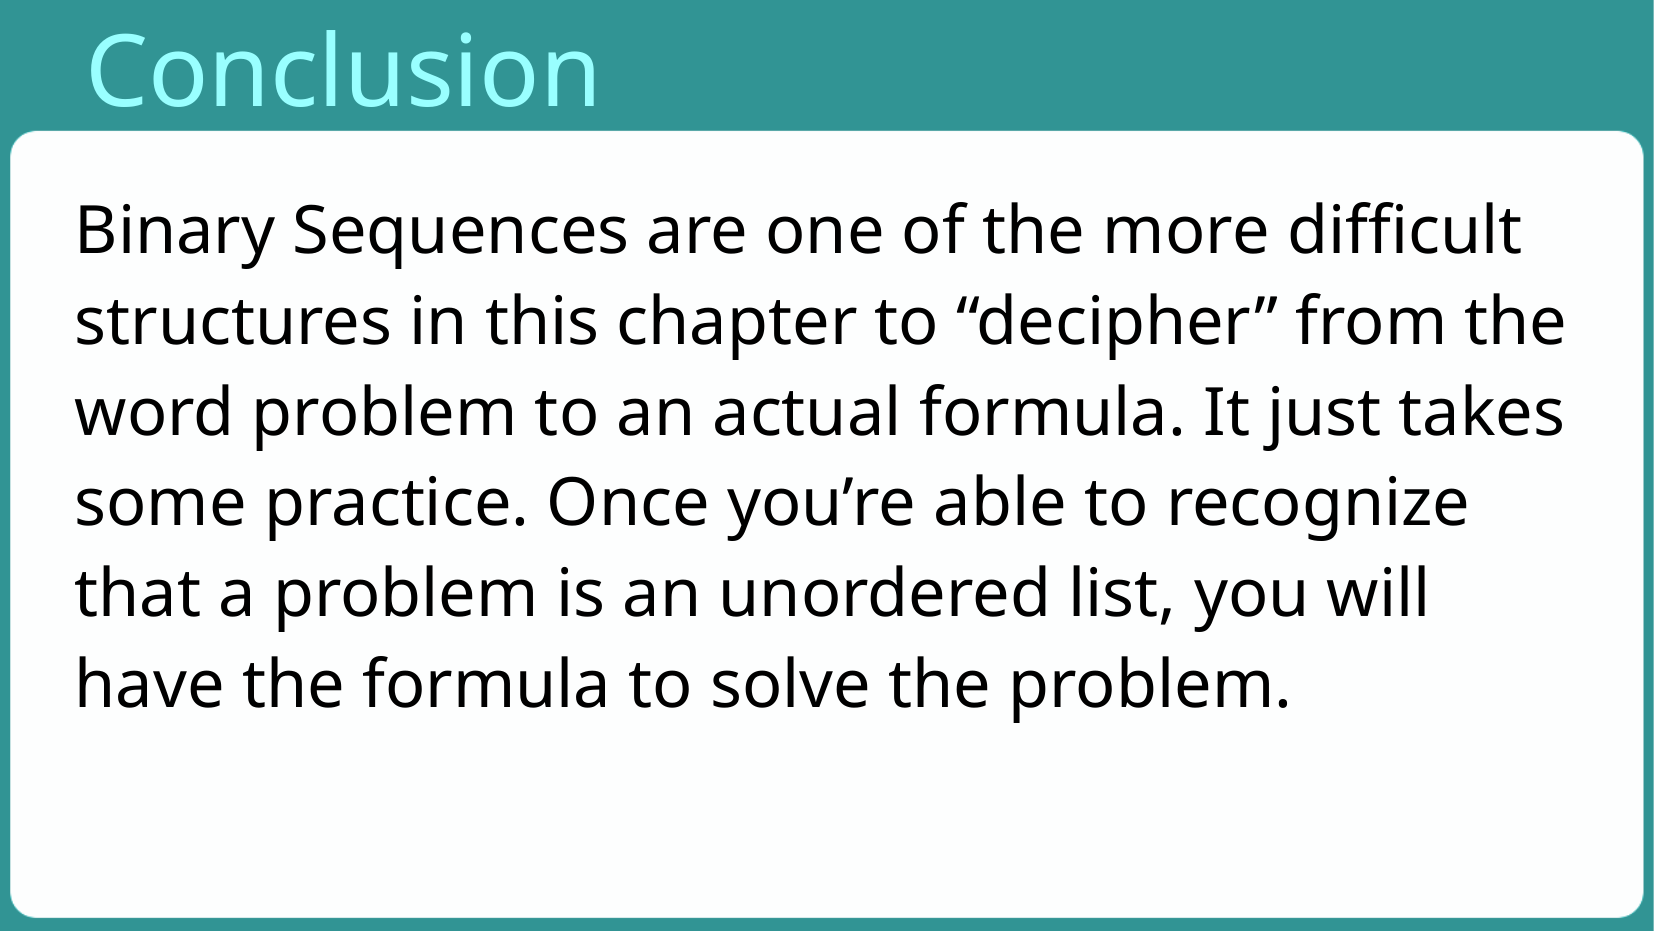

# Conclusion
Binary Sequences are one of the more difficult structures in this chapter to “decipher” from the word problem to an actual formula. It just takes some practice. Once you’re able to recognize that a problem is an unordered list, you will have the formula to solve the problem.